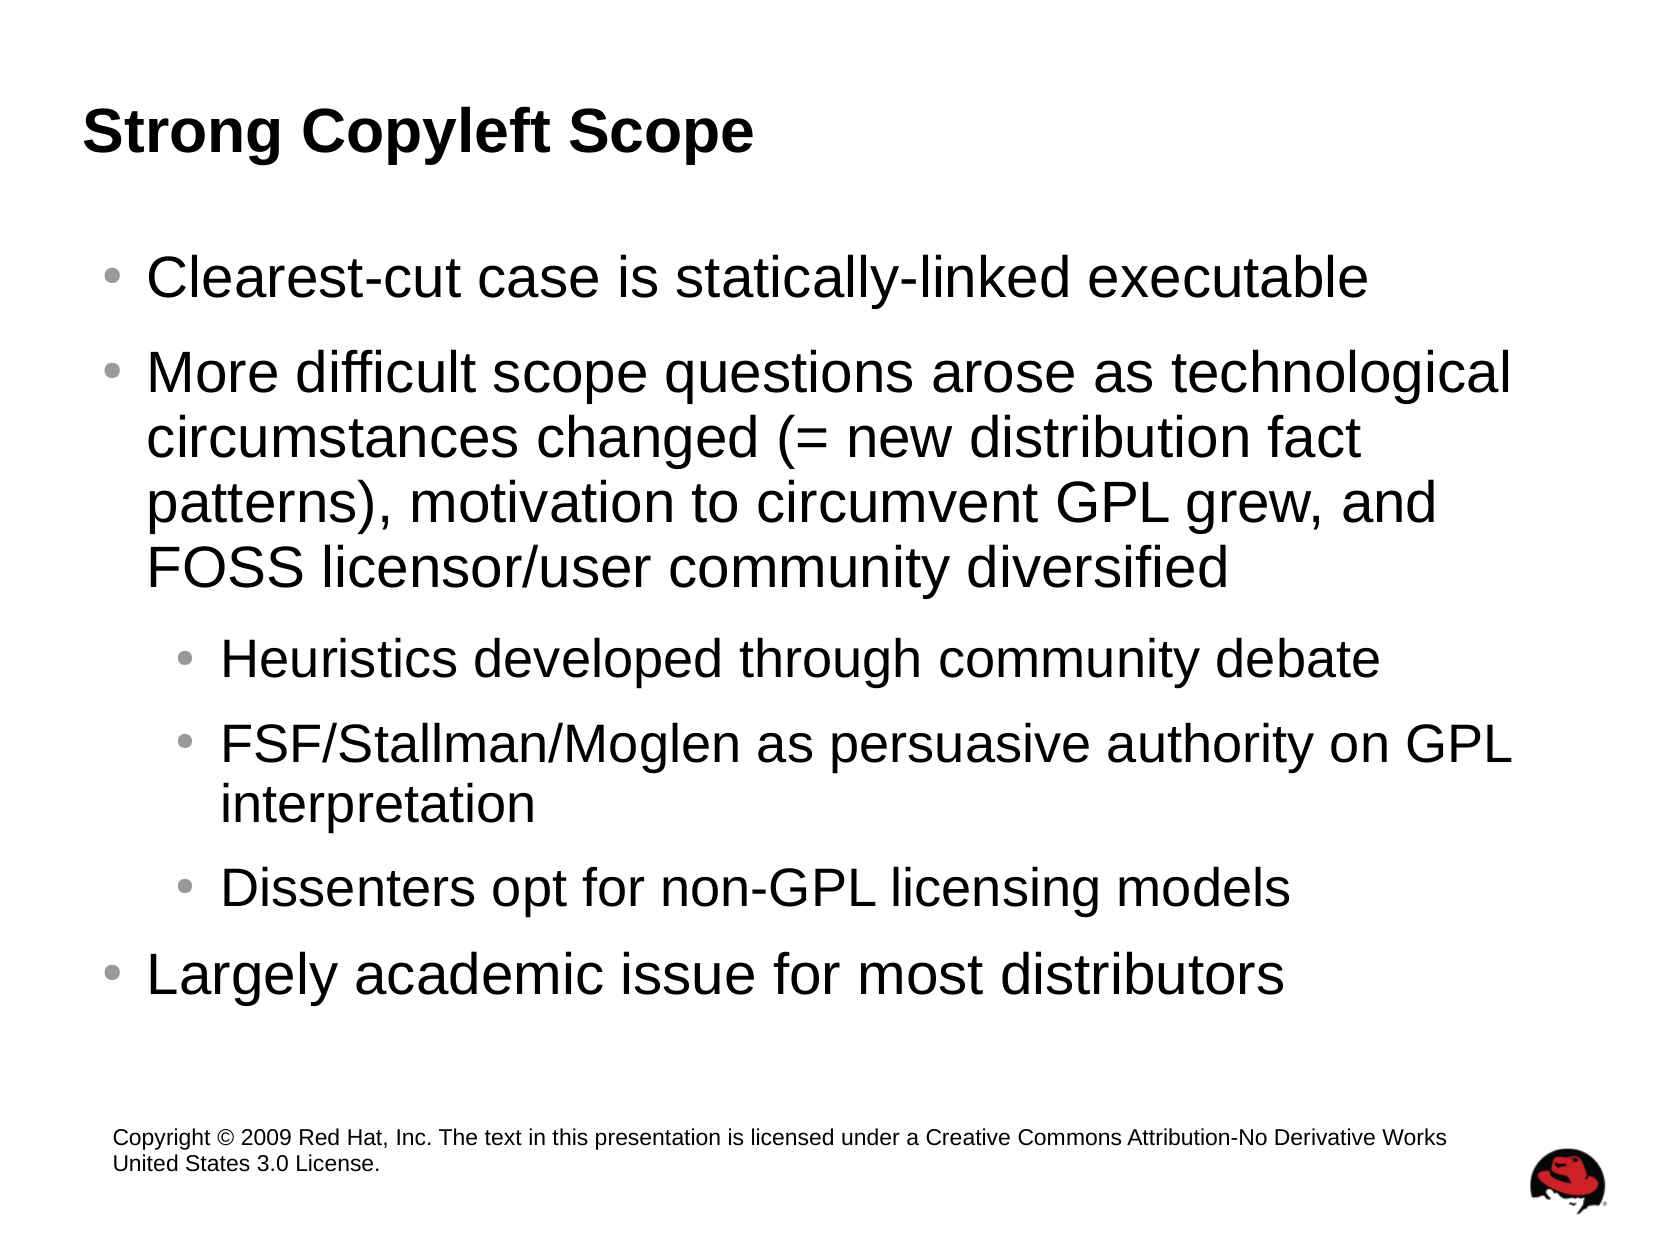

# Strong Copyleft Scope
Clearest-cut case is statically-linked executable
More difficult scope questions arose as technological circumstances changed (= new distribution fact patterns), motivation to circumvent GPL grew, and FOSS licensor/user community diversified
Heuristics developed through community debate
FSF/Stallman/Moglen as persuasive authority on GPL interpretation
Dissenters opt for non-GPL licensing models
Largely academic issue for most distributors